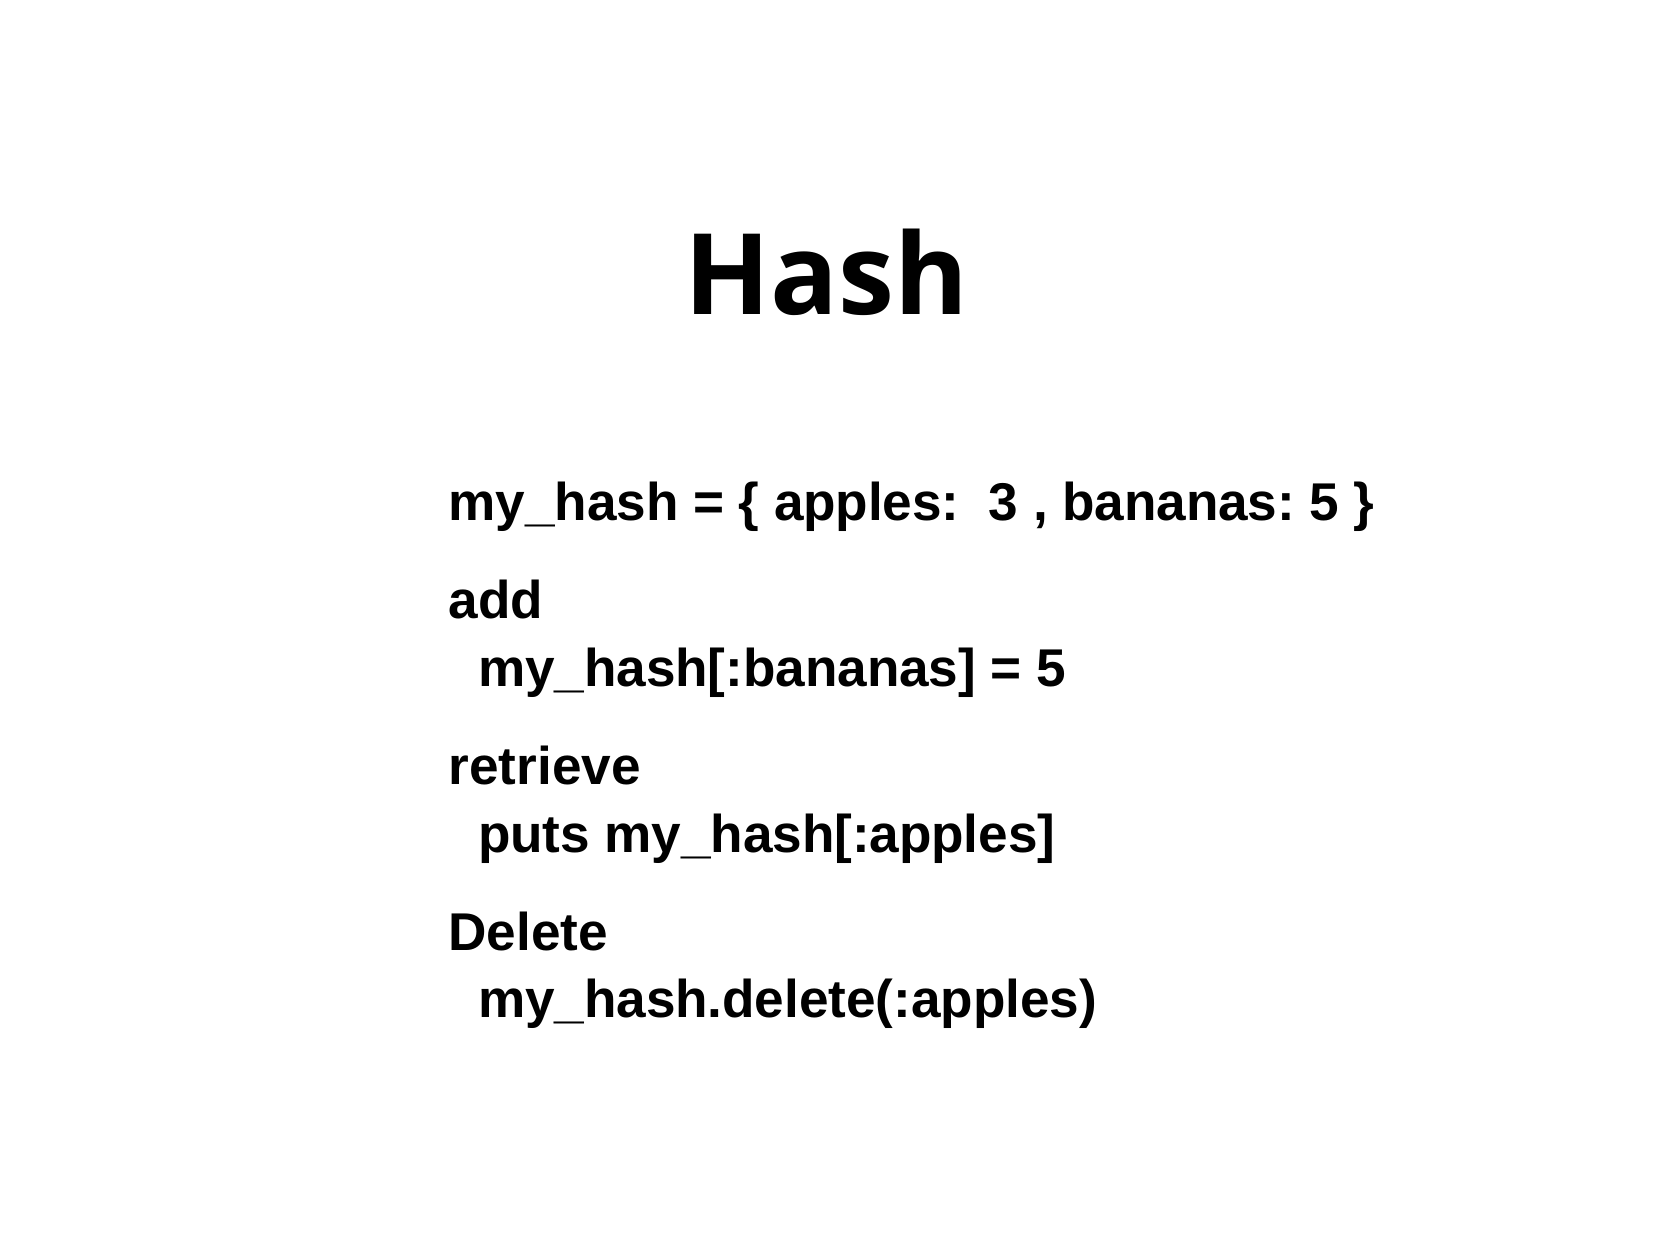

# Hash
my_hash = { apples: 3 , bananas: 5 }
add
 my_hash[:bananas] = 5
retrieve
 puts my_hash[:apples]
Delete
 my_hash.delete(:apples)